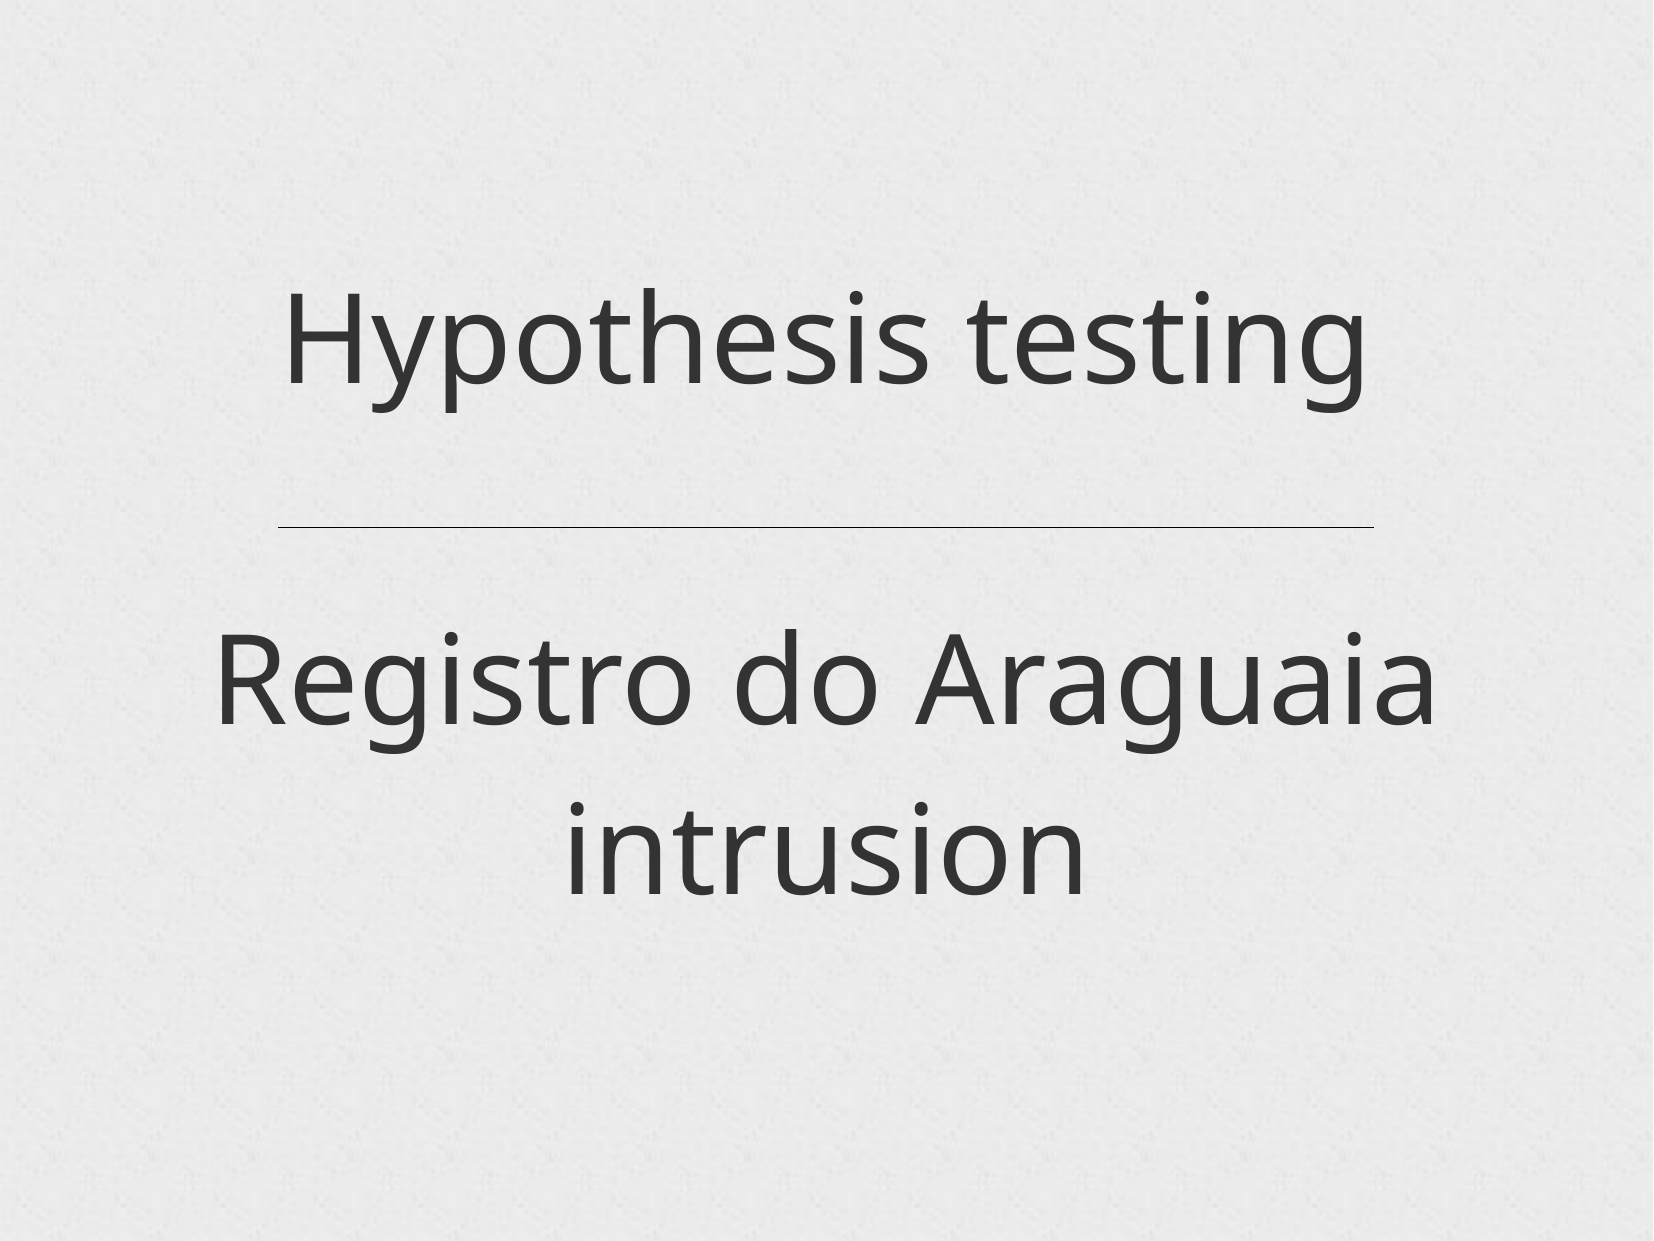

# Hypothesis testing Registro do Araguaia intrusion